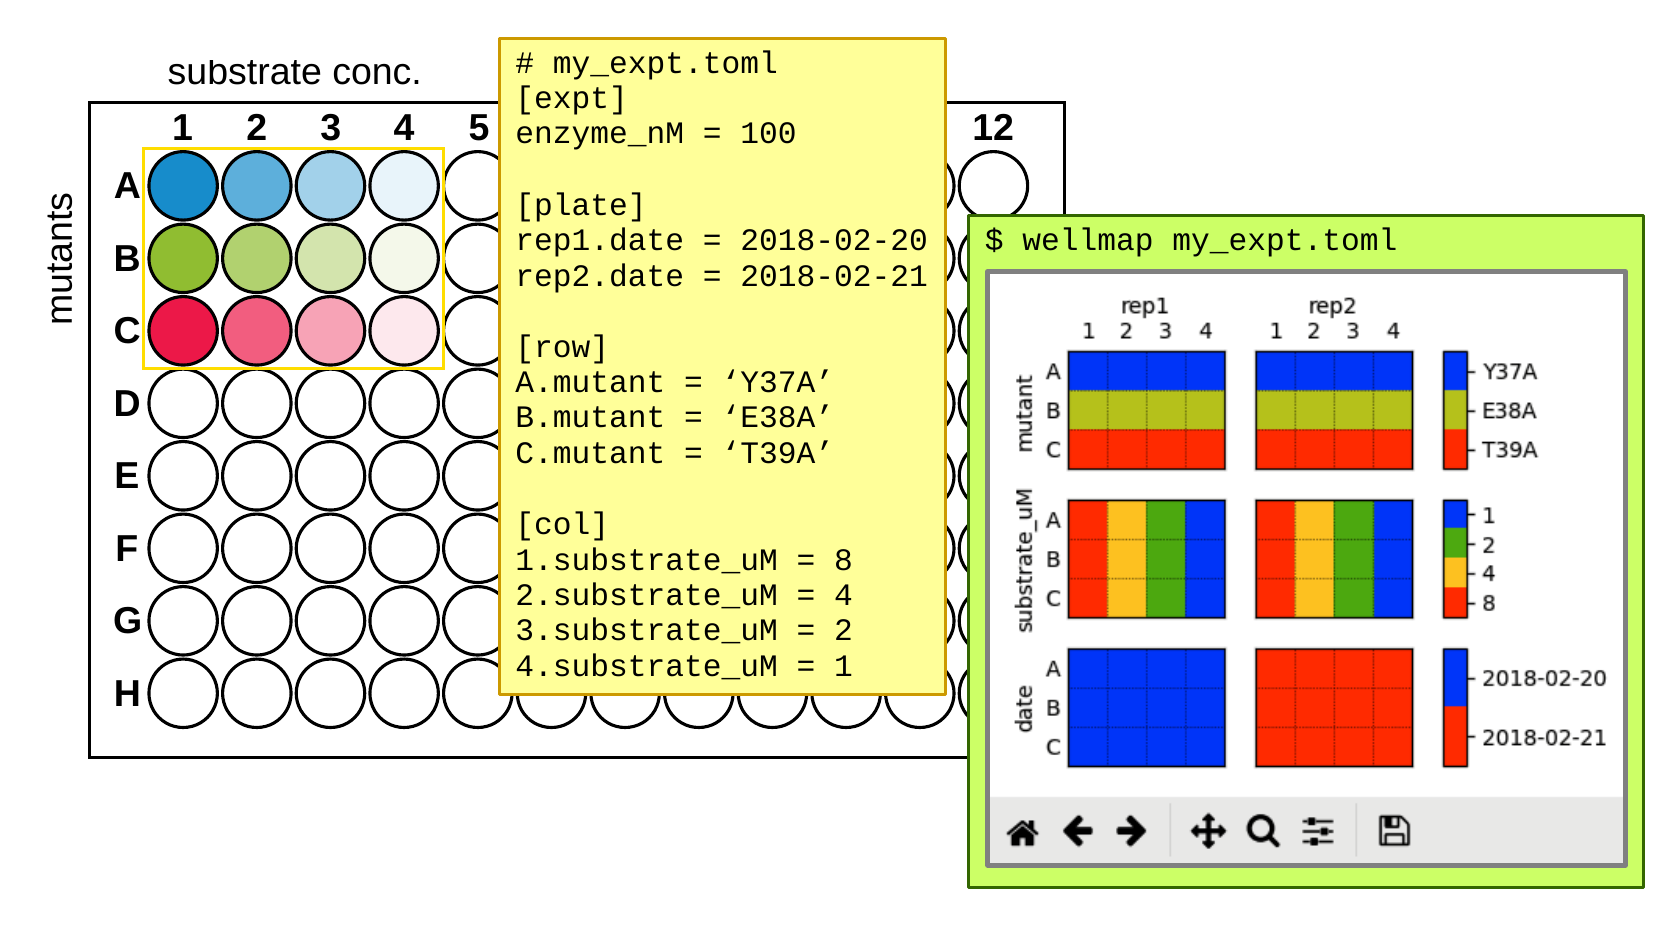

# my_expt.toml
[expt]
enzyme_nM = 100
[plate]
rep1.date = 2018-02-20
rep2.date = 2018-02-21
[row]
A.mutant = ‘Y37A’
B.mutant = ‘E38A’
C.mutant = ‘T39A’
[col]
1.substrate_uM = 8
2.substrate_uM = 4
3.substrate_uM = 2
4.substrate_uM = 1
$ wellmap my_expt.toml